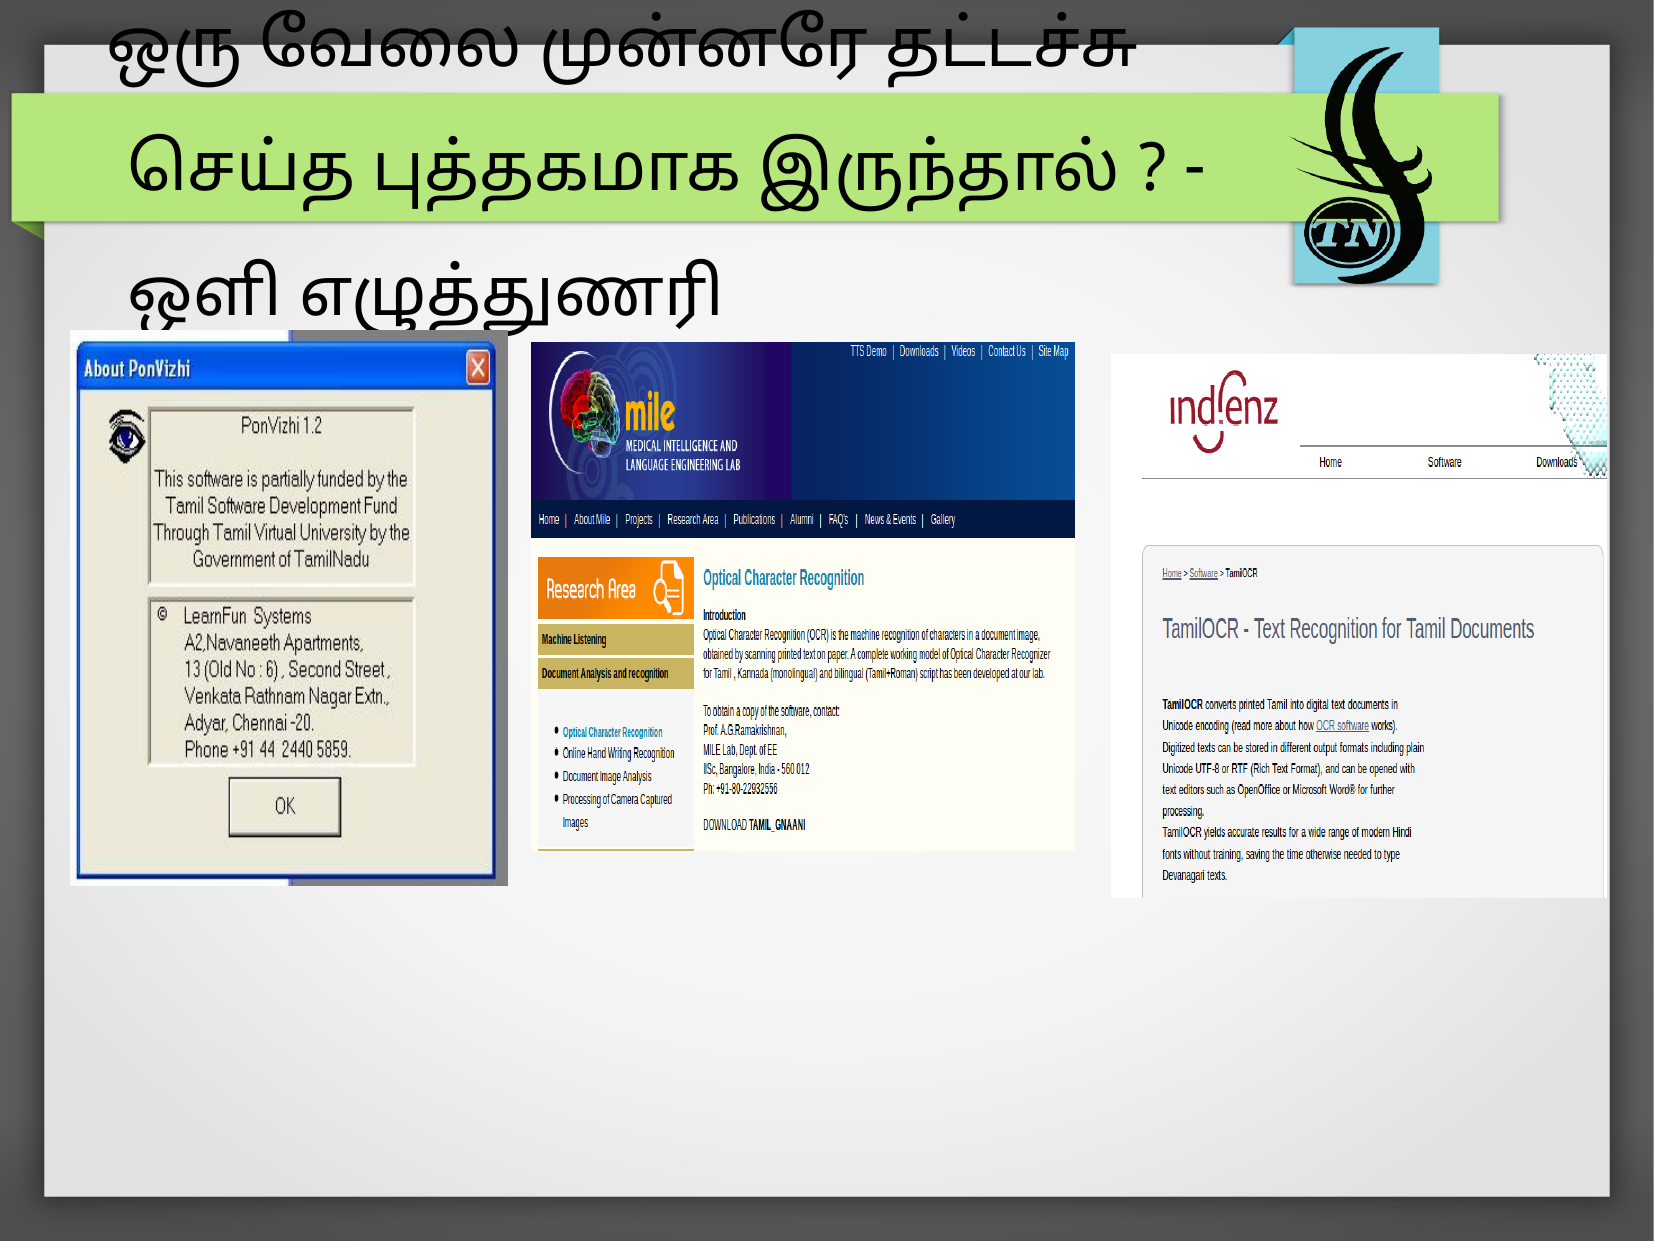

# ஒரு வேலை முன்னரே தட்டச்சு செய்த புத்தகமாக இருந்தால் ? -ஒளி எழுத்துணரி